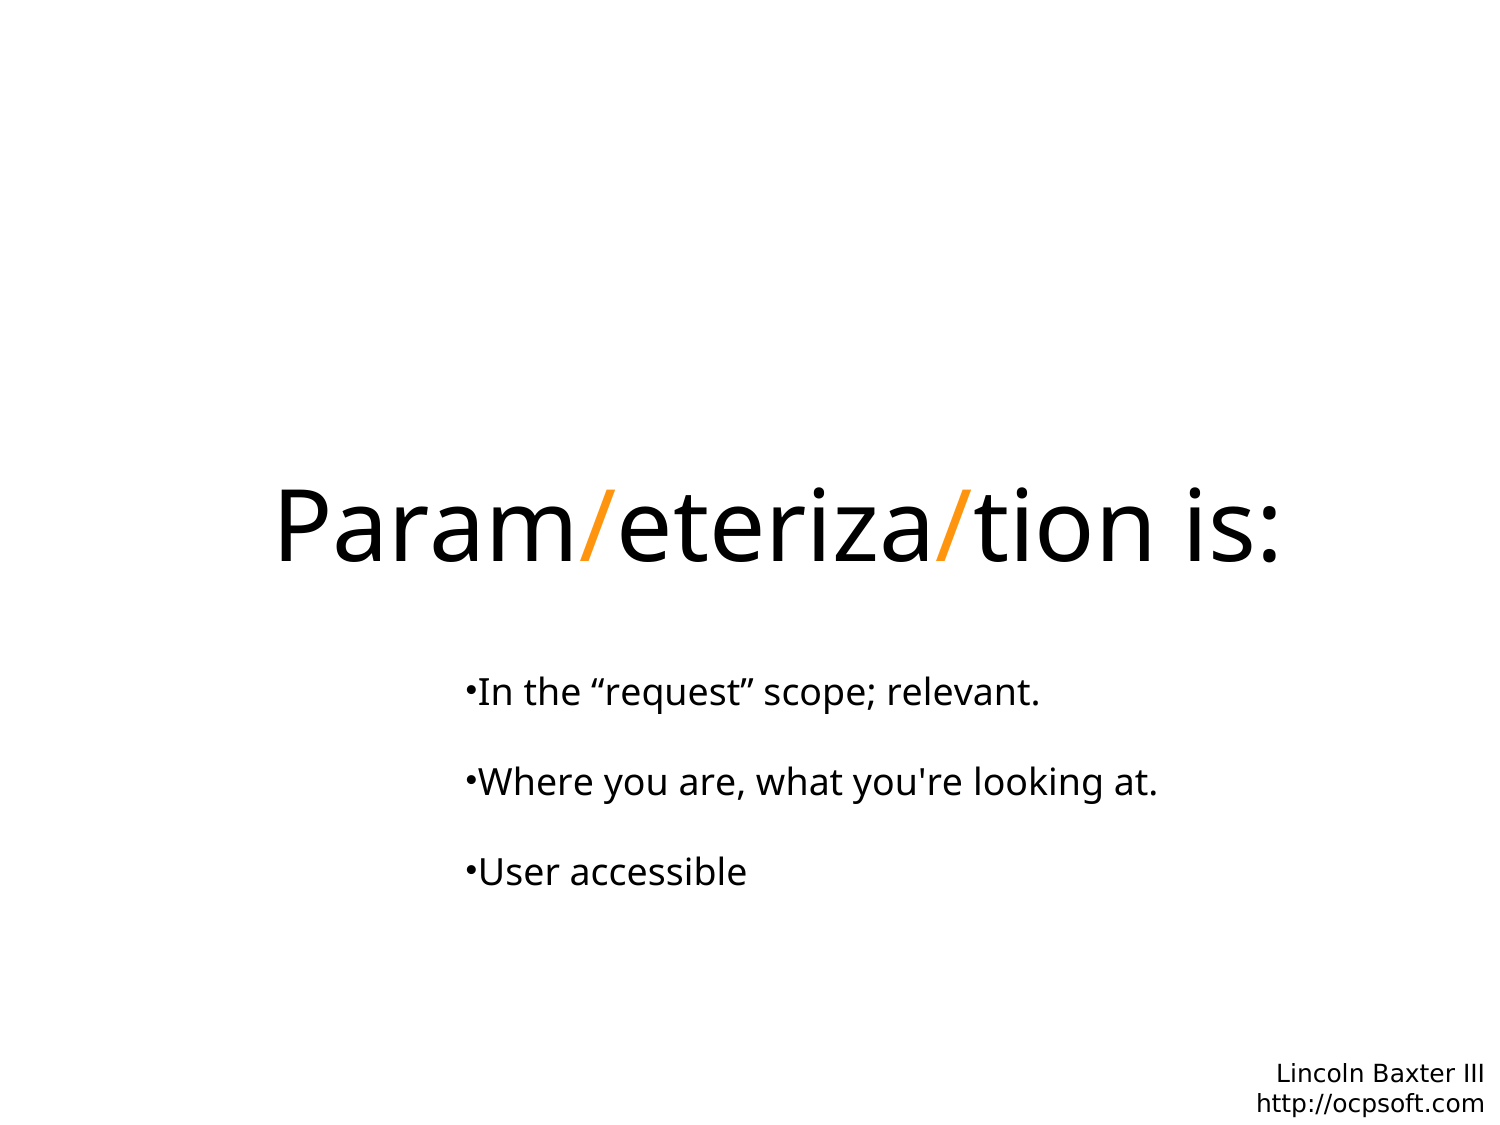

# Param/eteriza/tion is:
In the “request” scope; relevant.
Where you are, what you're looking at.
User accessible